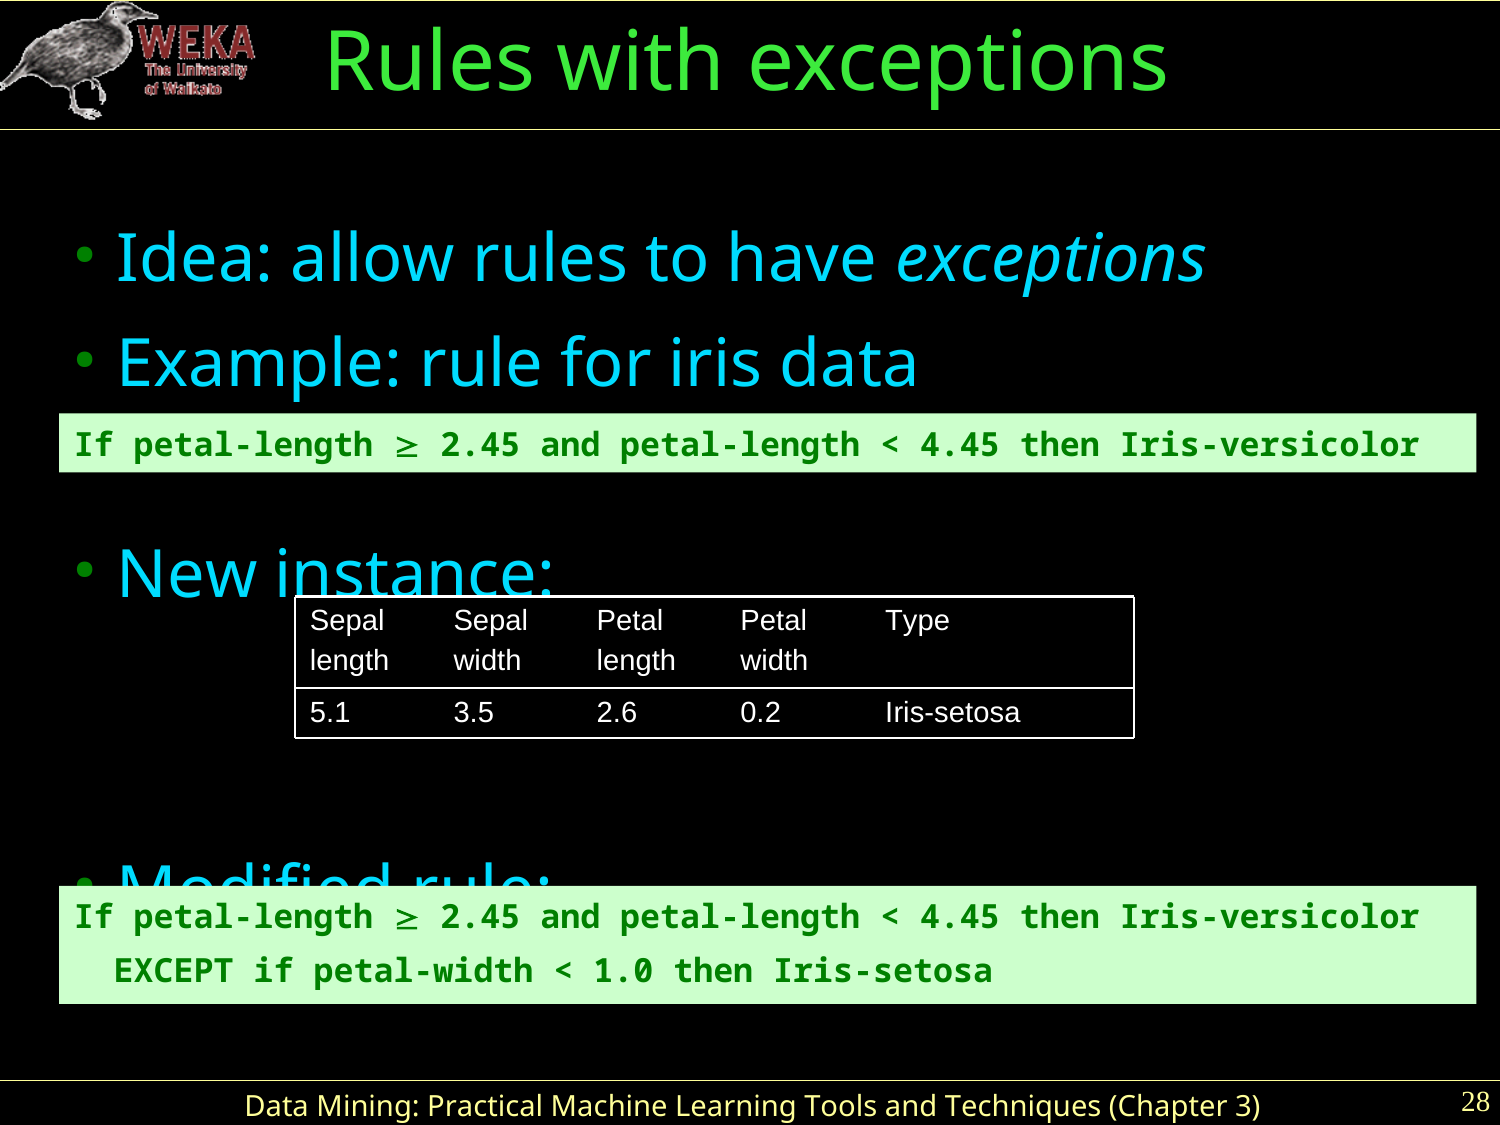

# Rules with exceptions
Idea: allow rules to have exceptions
Example: rule for iris data
New instance:
Modified rule:
If petal-length  2.45 and petal-length < 4.45 then Iris-versicolor
Sepal
length
Sepal
width
Petal
length
Petal
width
Type
5.1
3.5
2.6
0.2
Iris-setosa
If petal-length  2.45 and petal-length < 4.45 then Iris-versicolor
 EXCEPT if petal-width < 1.0 then Iris-setosa
Data Mining: Practical Machine Learning Tools and Techniques (Chapter 3)
28